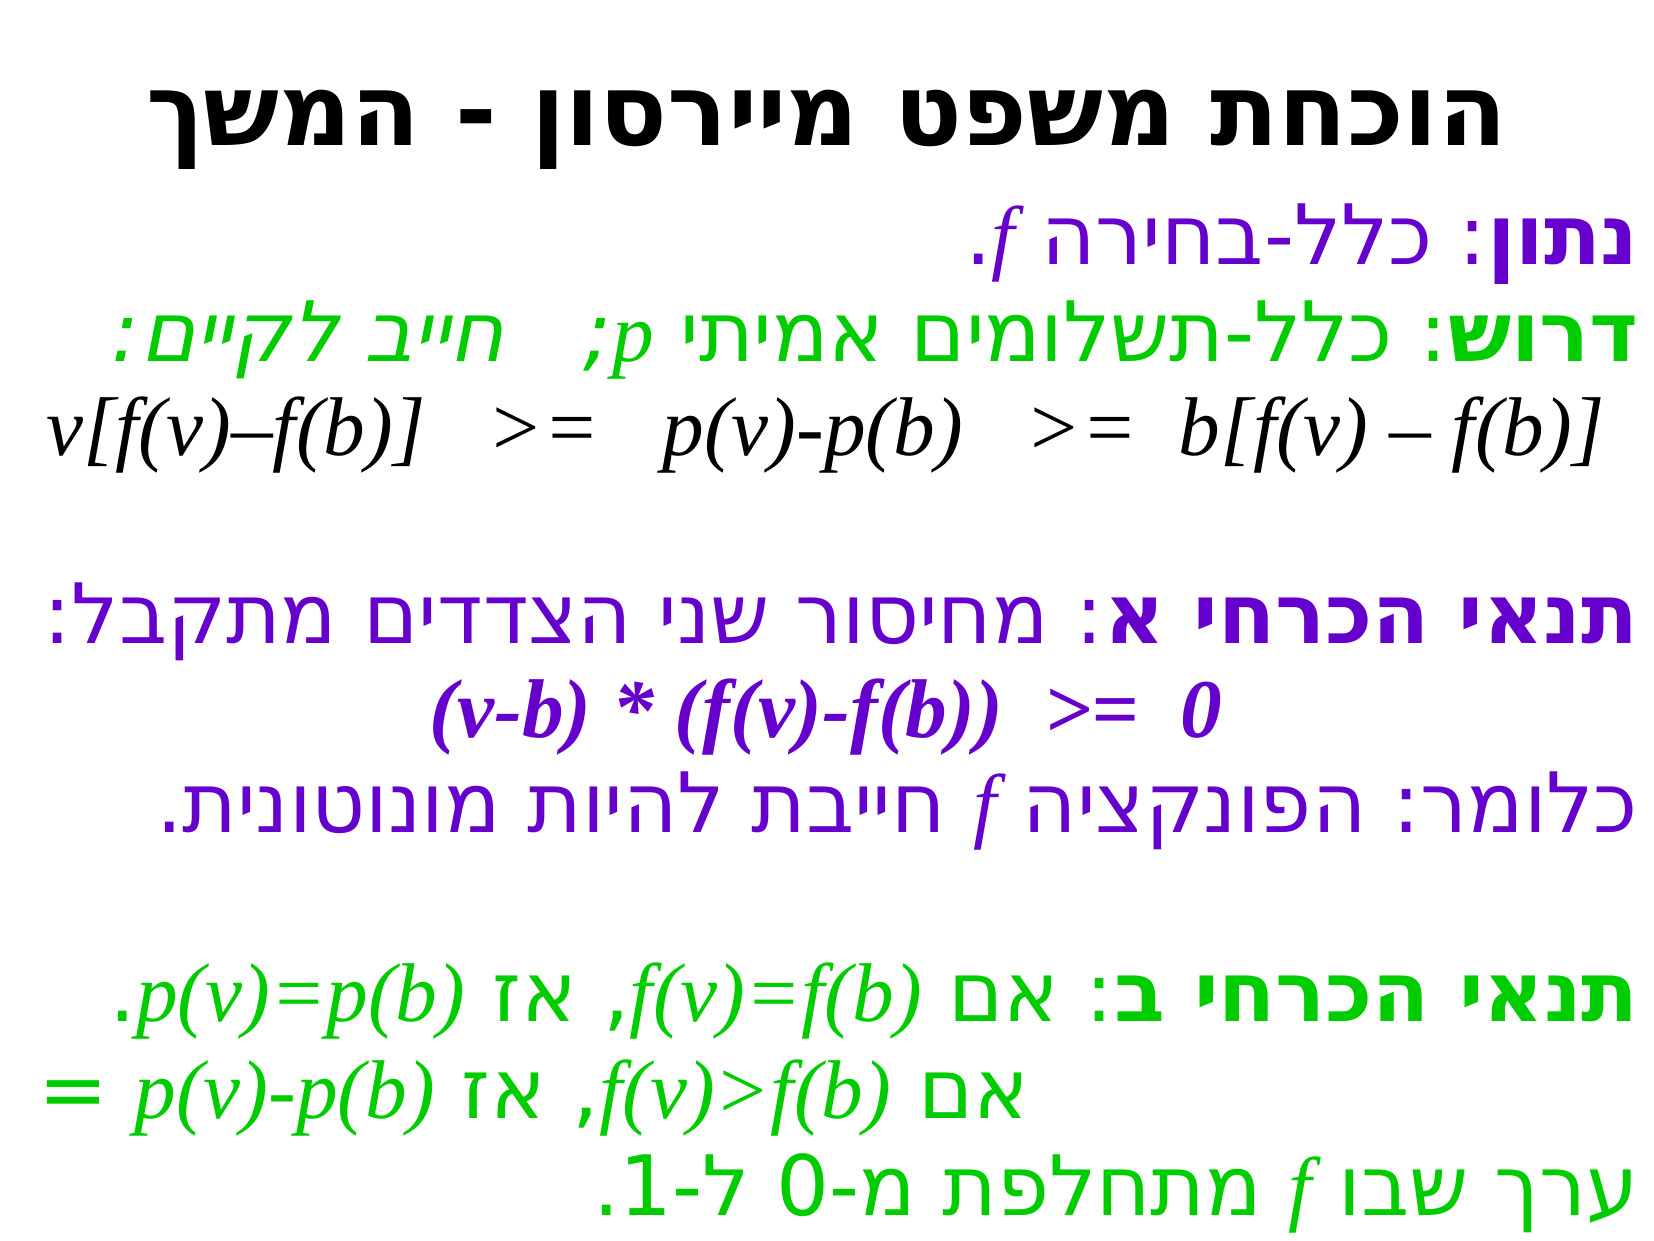

# הוכחת משפט מיירסון - המשך
נתון: כלל-בחירה f.
דרוש: כלל-תשלומים אמיתי p; חייב לקיים:
v[f(v)–f(b)] >= p(v)-p(b) >= b[f(v) – f(b)]
תנאי הכרחי א: מחיסור שני הצדדים מתקבל:
(v-b) * (f(v)-f(b)) >= 0
כלומר: הפונקציה f חייבת להיות מונוטונית.
תנאי הכרחי ב: אם f(v)=f(b), אז p(v)=p(b).
 אם f(v)>f(b), אז p(v)-p(b) =
ערך שבו f מתחלפת מ-0 ל-1.